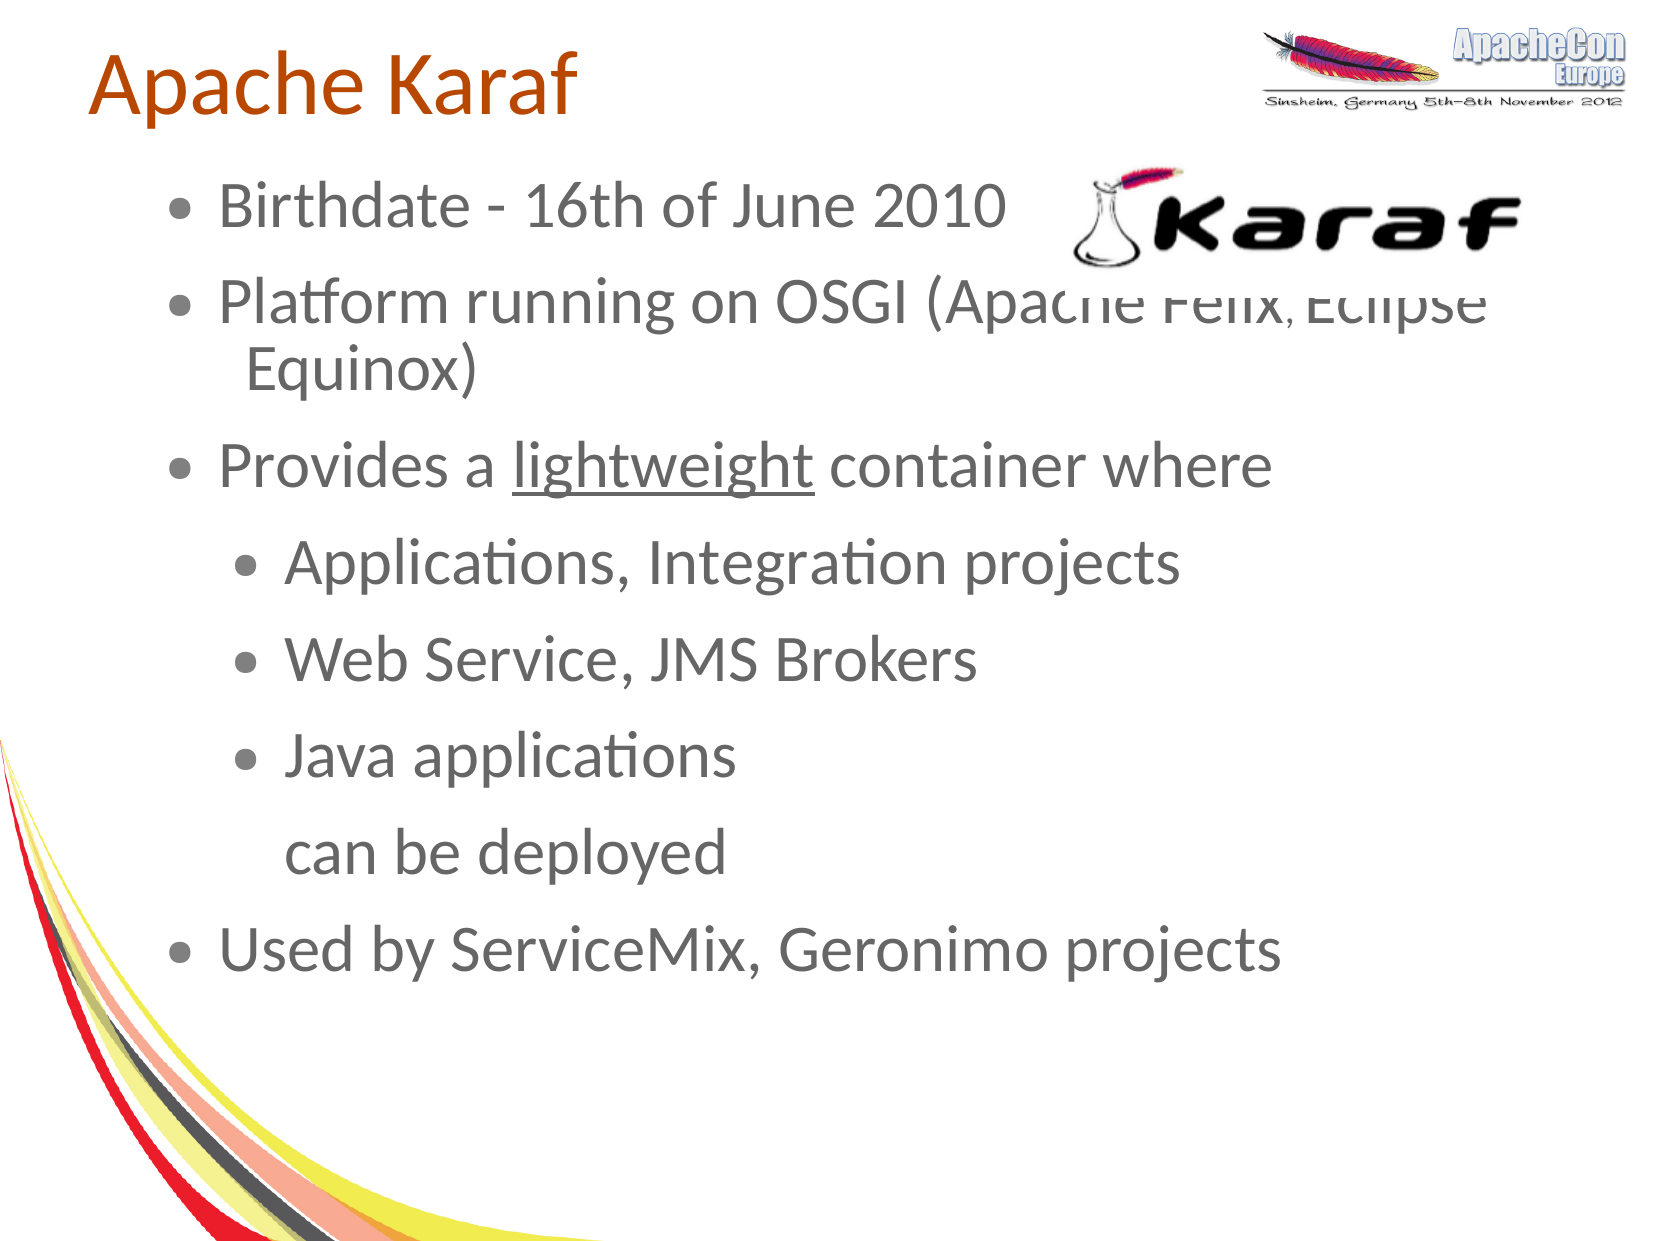

# Apache Karaf
Birthdate - 16th of June 2010
Platform running on OSGI (Apache Felix, Eclipse Equinox)
Provides a lightweight container where
Applications, Integration projects
Web Service, JMS Brokers
Java applications
can be deployed
Used by ServiceMix, Geronimo projects